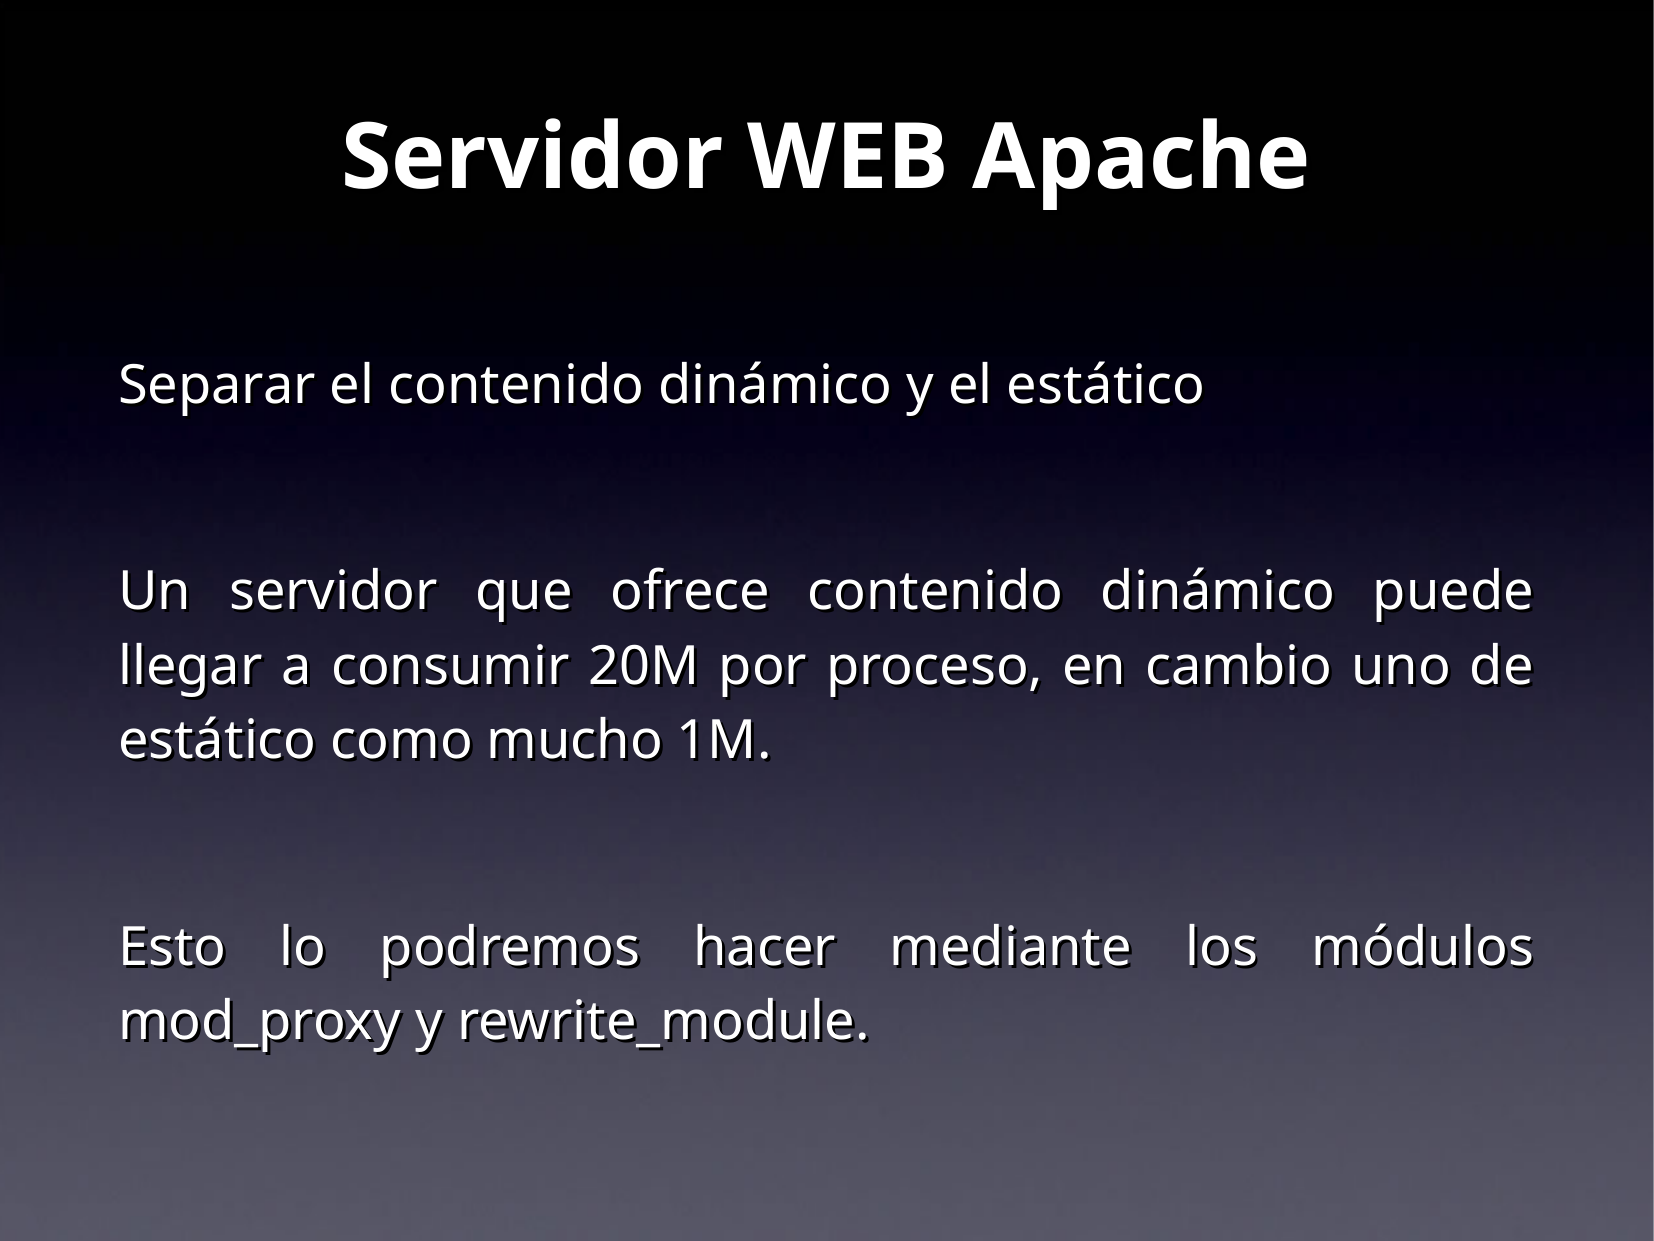

# Servidor WEB Apache
Separar el contenido dinámico y el estático
Un servidor que ofrece contenido dinámico puede llegar a consumir 20M por proceso, en cambio uno de estático como mucho 1M.
Esto lo podremos hacer mediante los módulos mod_proxy y rewrite_module.